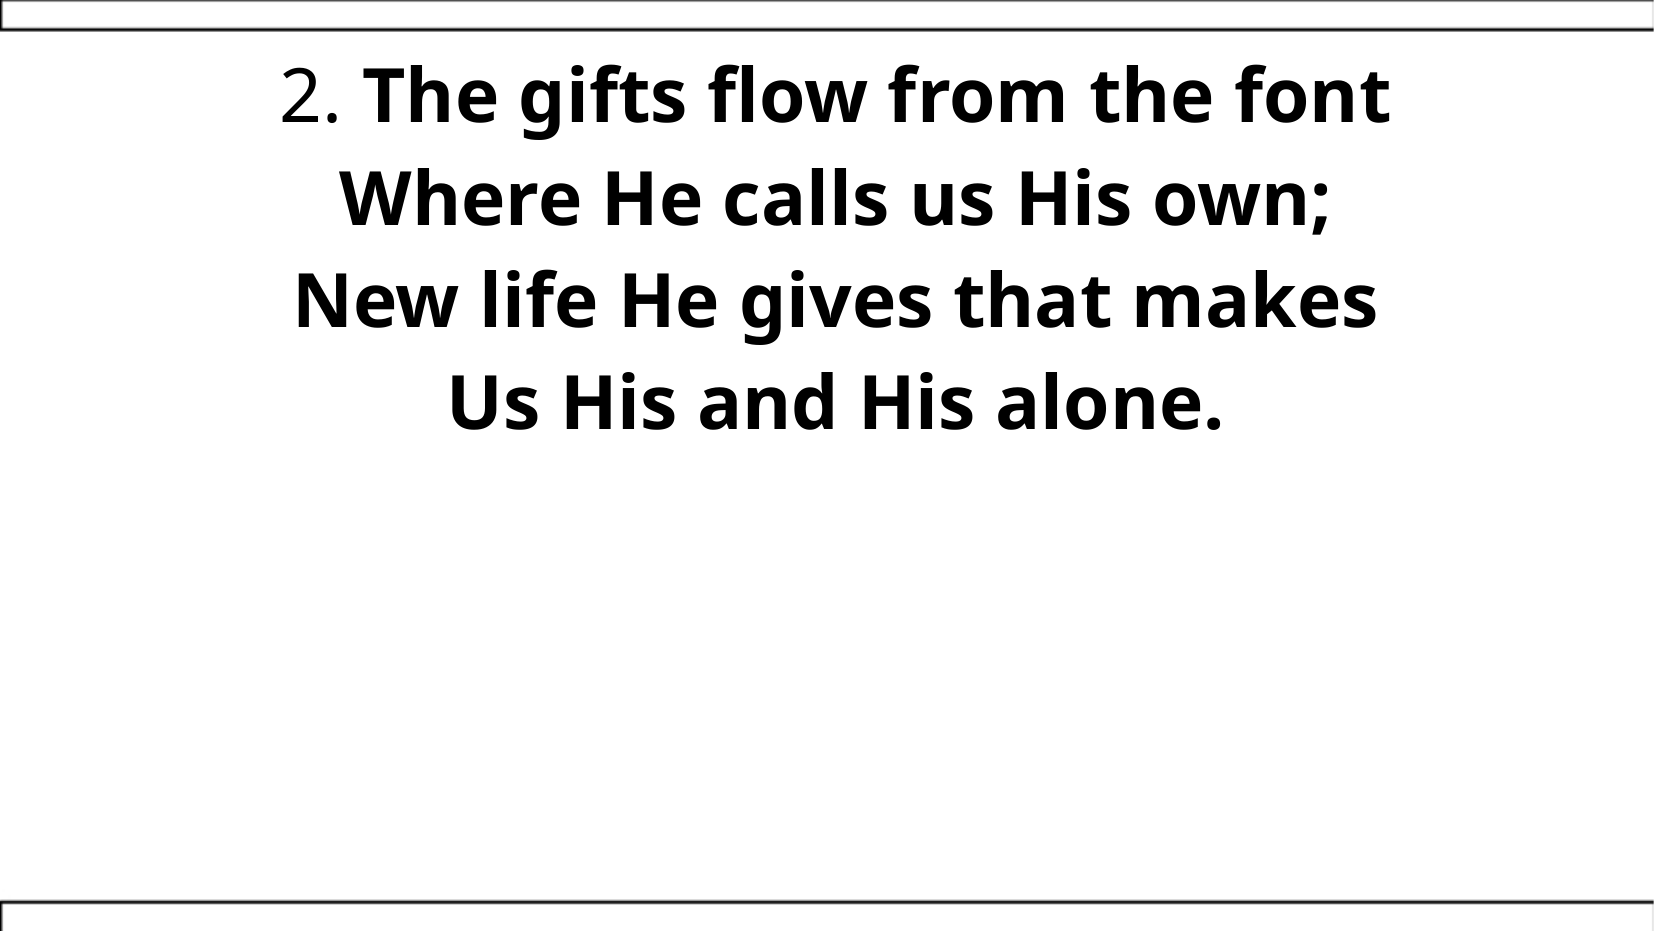

2. The gifts flow from the font
Where He calls us His own;
New life He gives that makes
Us His and His alone.